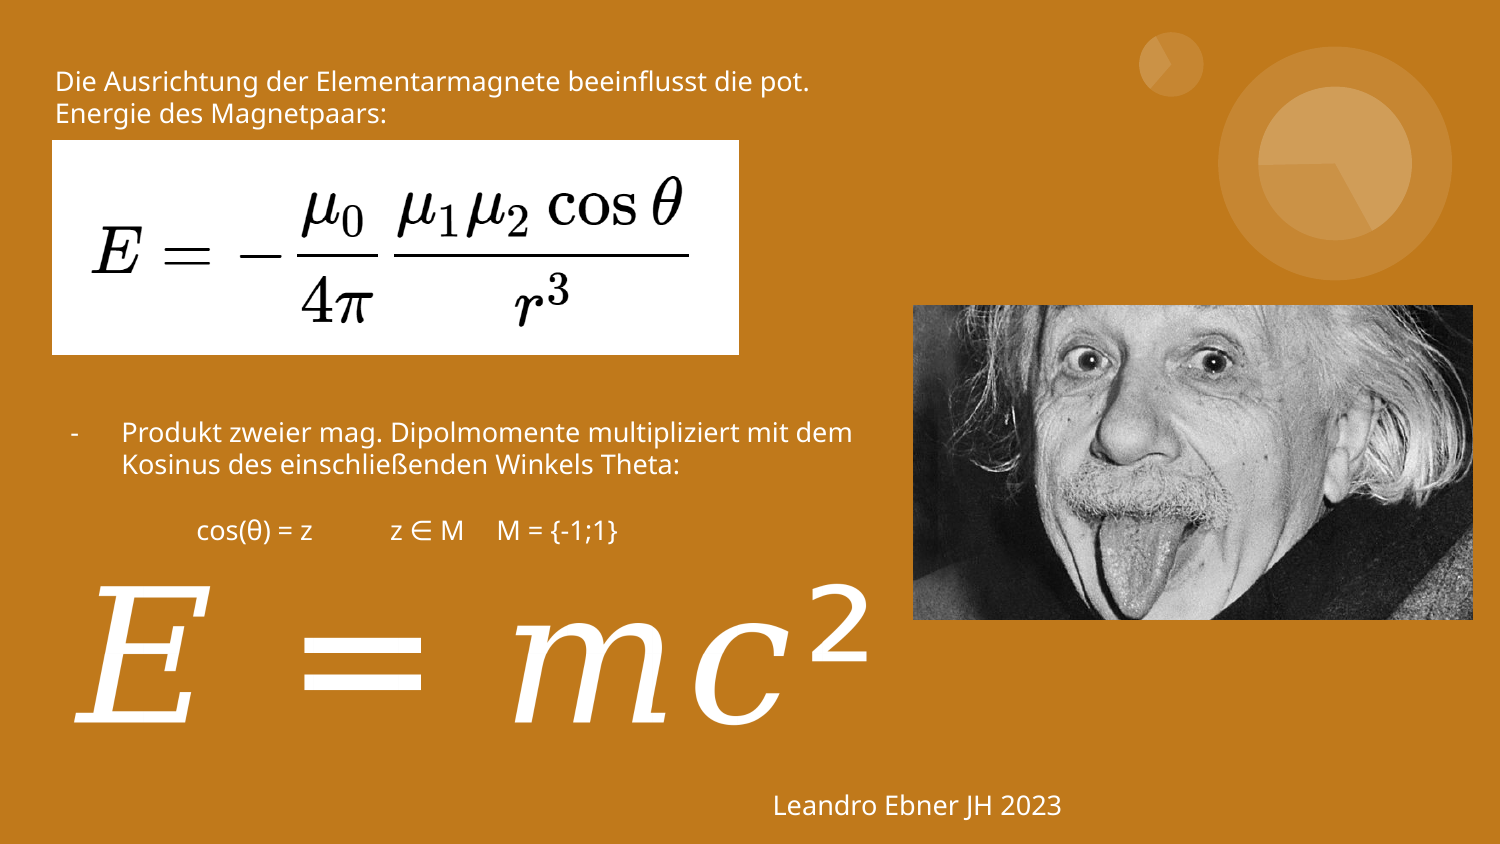

Die Ausrichtung der Elementarmagnete beeinflusst die pot. Energie des Magnetpaars:
Produkt zweier mag. Dipolmomente multipliziert mit dem Kosinus des einschließenden Winkels Theta:
		cos(θ) = z z ∈ M	M = {-1;1}